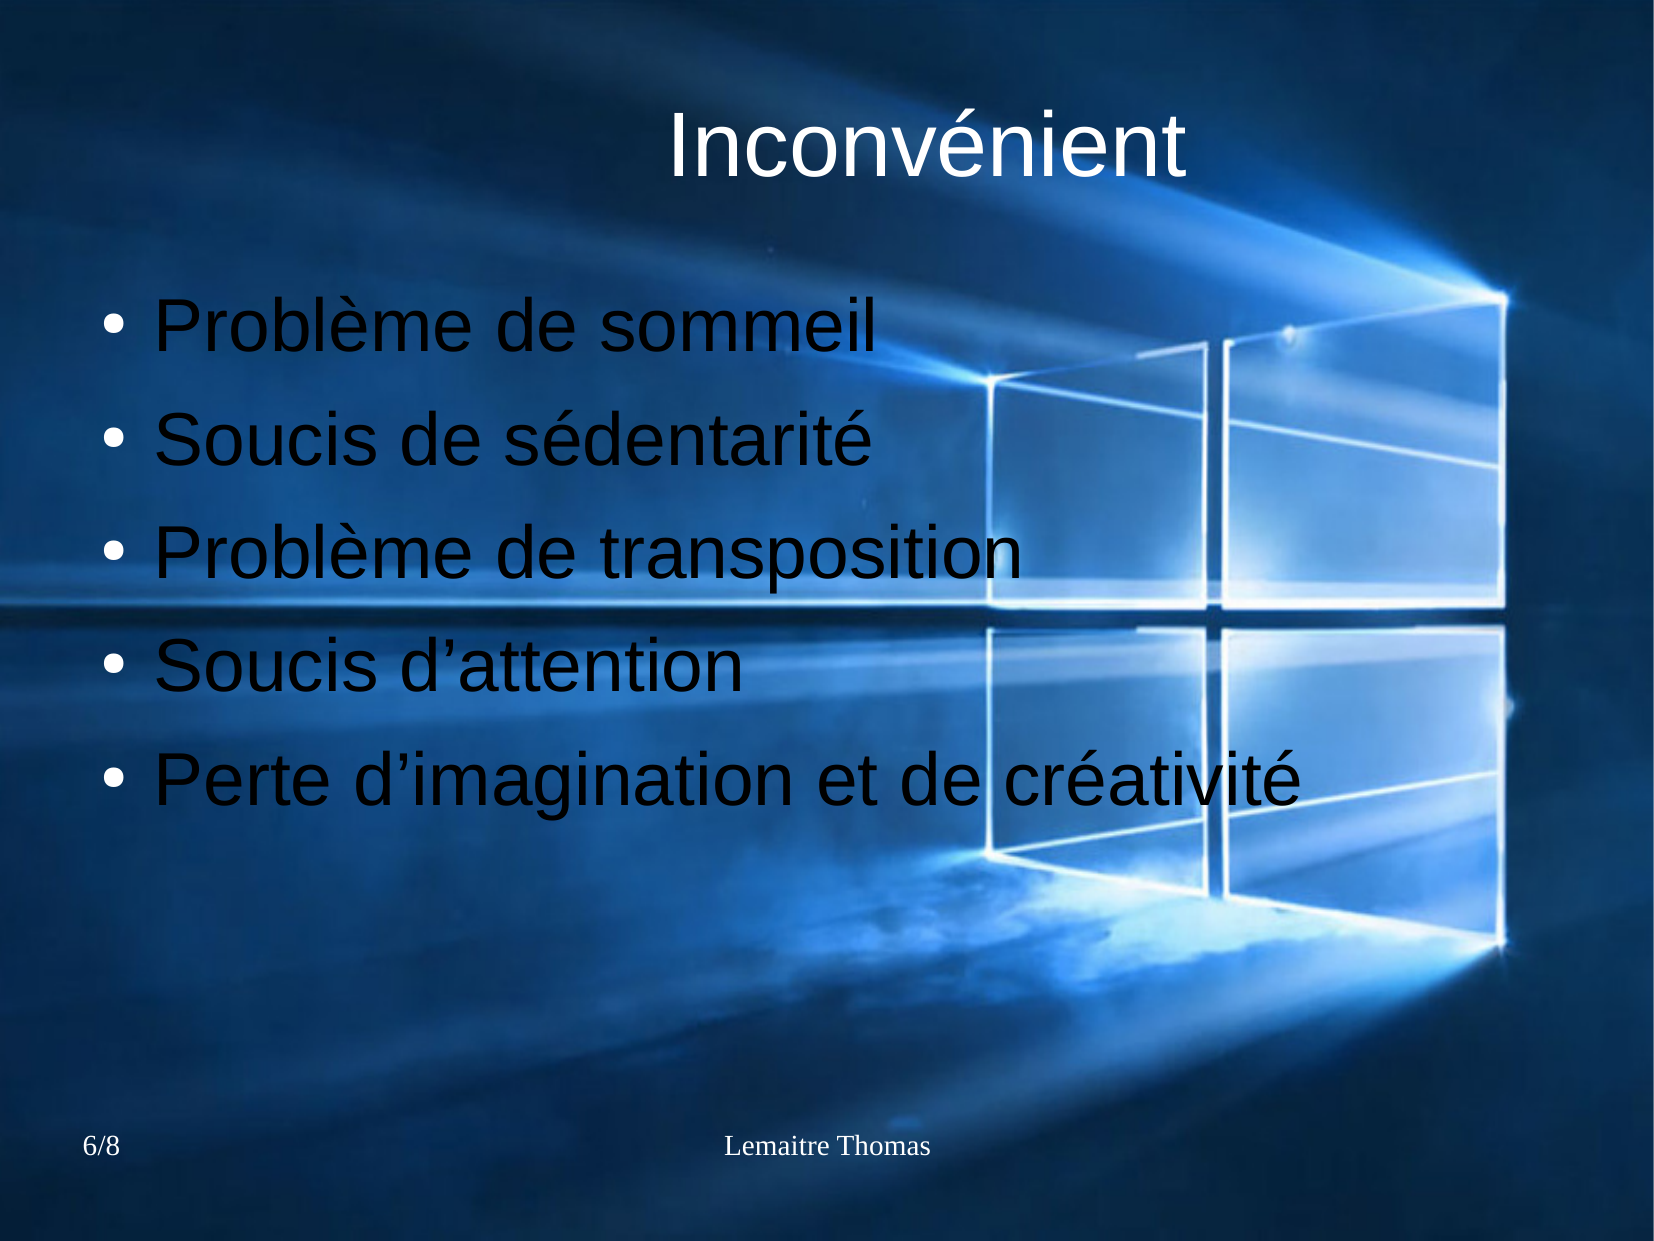

Inconvénient
# Problème de sommeil
Soucis de sédentarité
Problème de transposition
Soucis d’attention
Perte d’imagination et de créativité